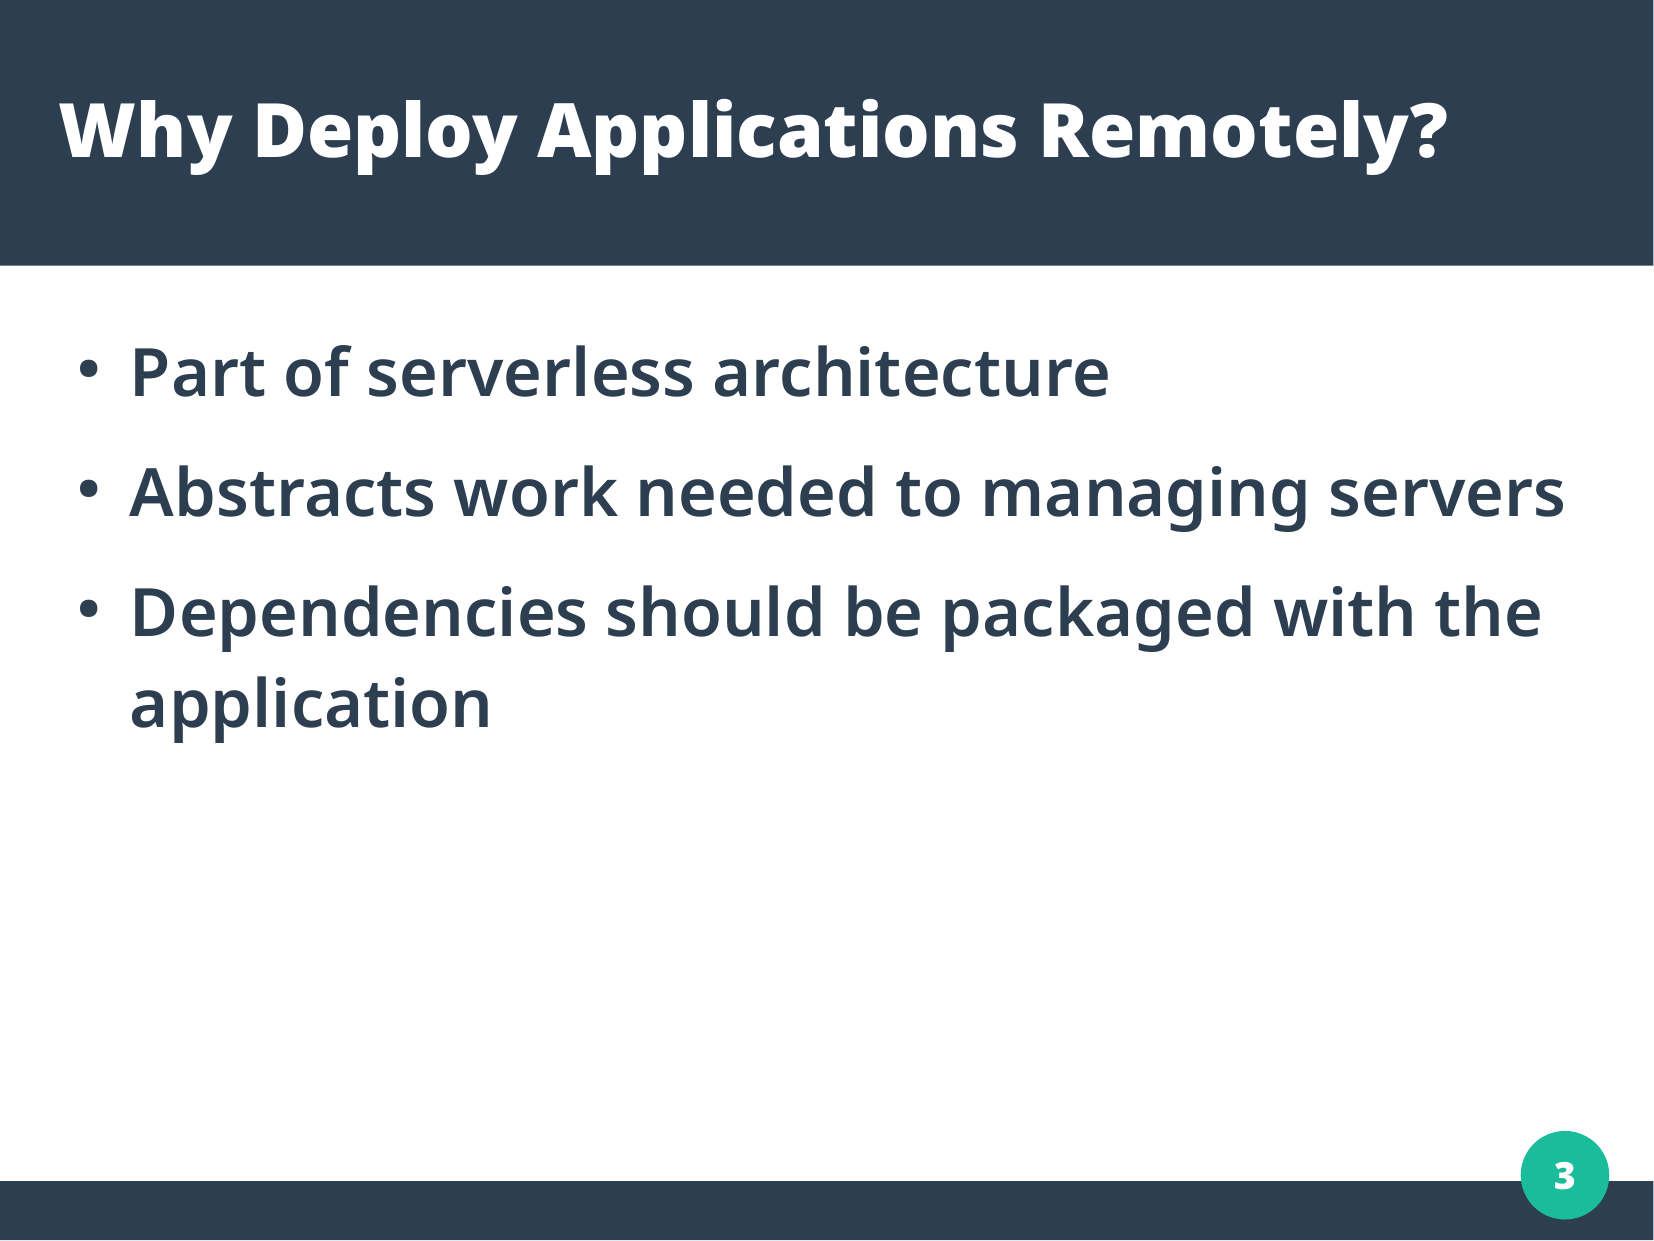

# Why Deploy Applications Remotely?
Part of serverless architecture
Abstracts work needed to managing servers
Dependencies should be packaged with the application
3